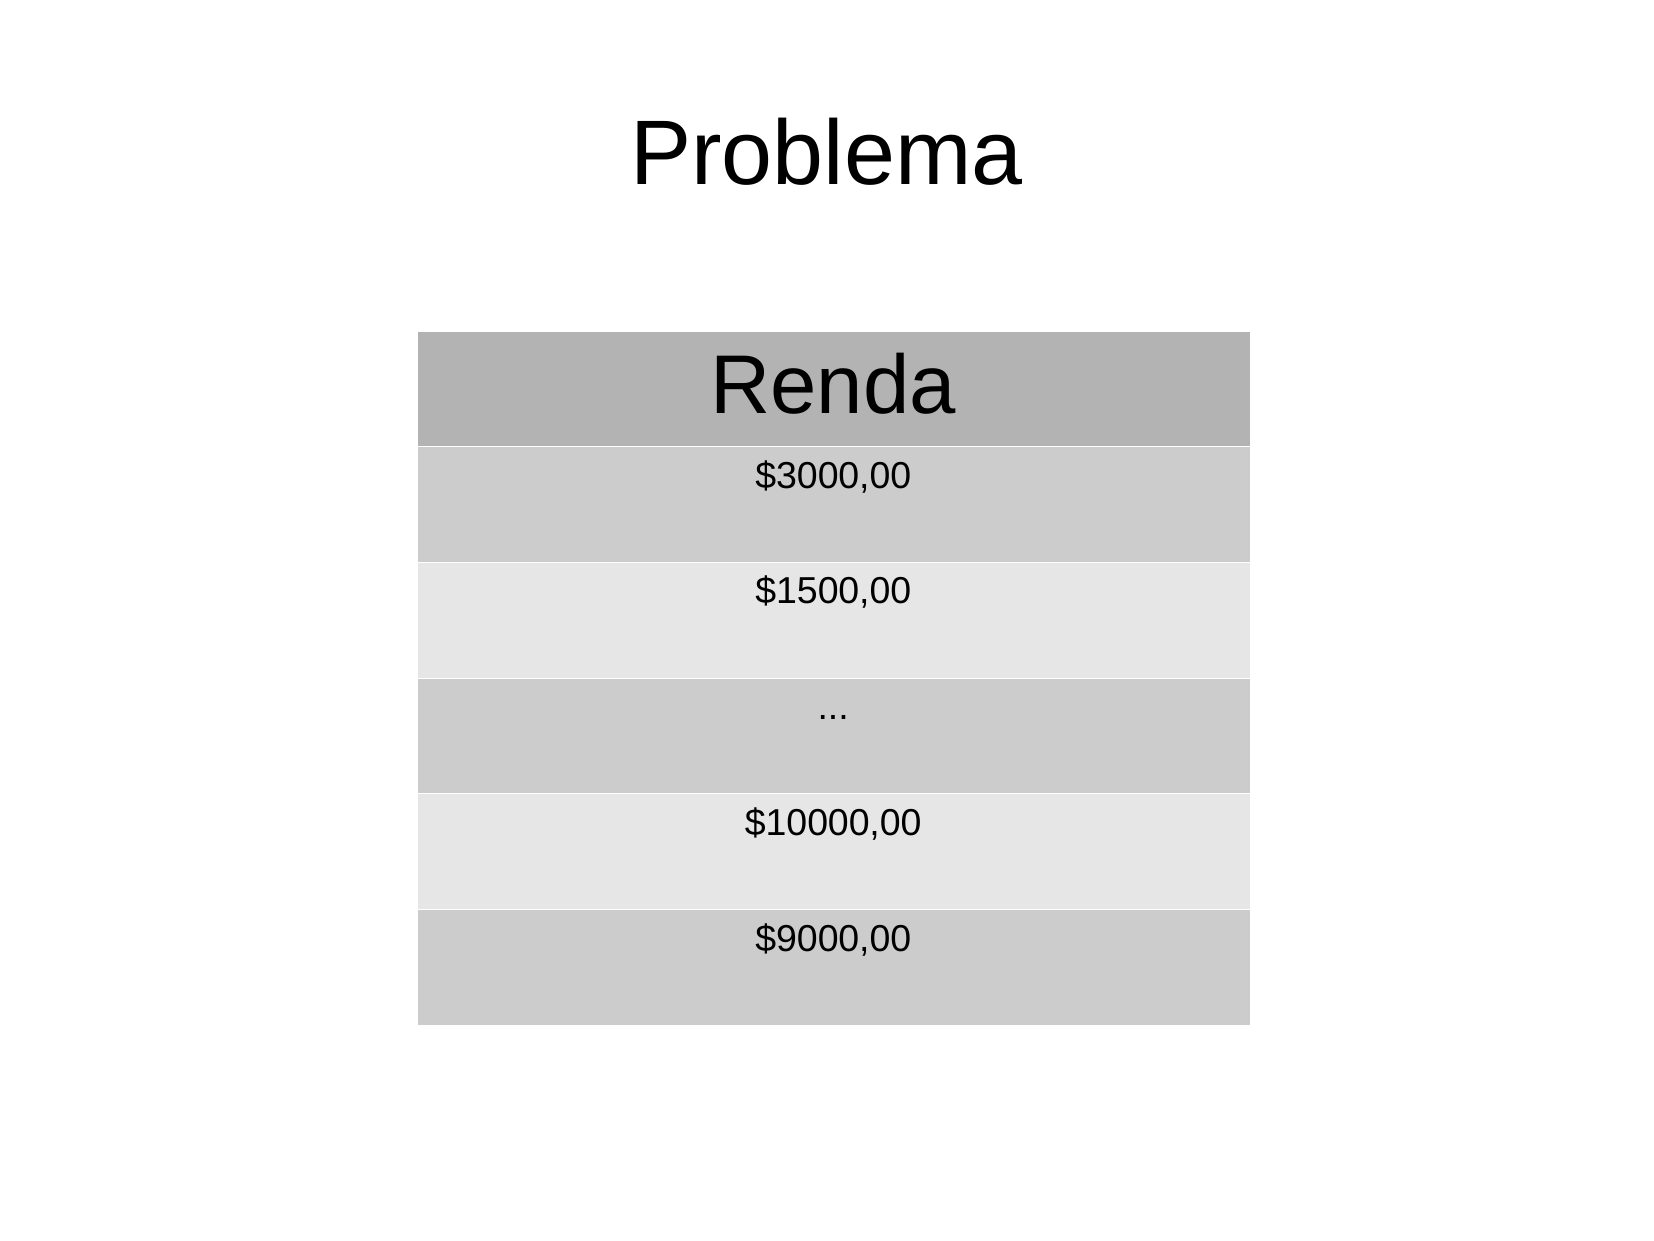

# Problema
| Renda |
| --- |
| $3000,00 |
| $1500,00 |
| ... |
| $10000,00 |
| $9000,00 |